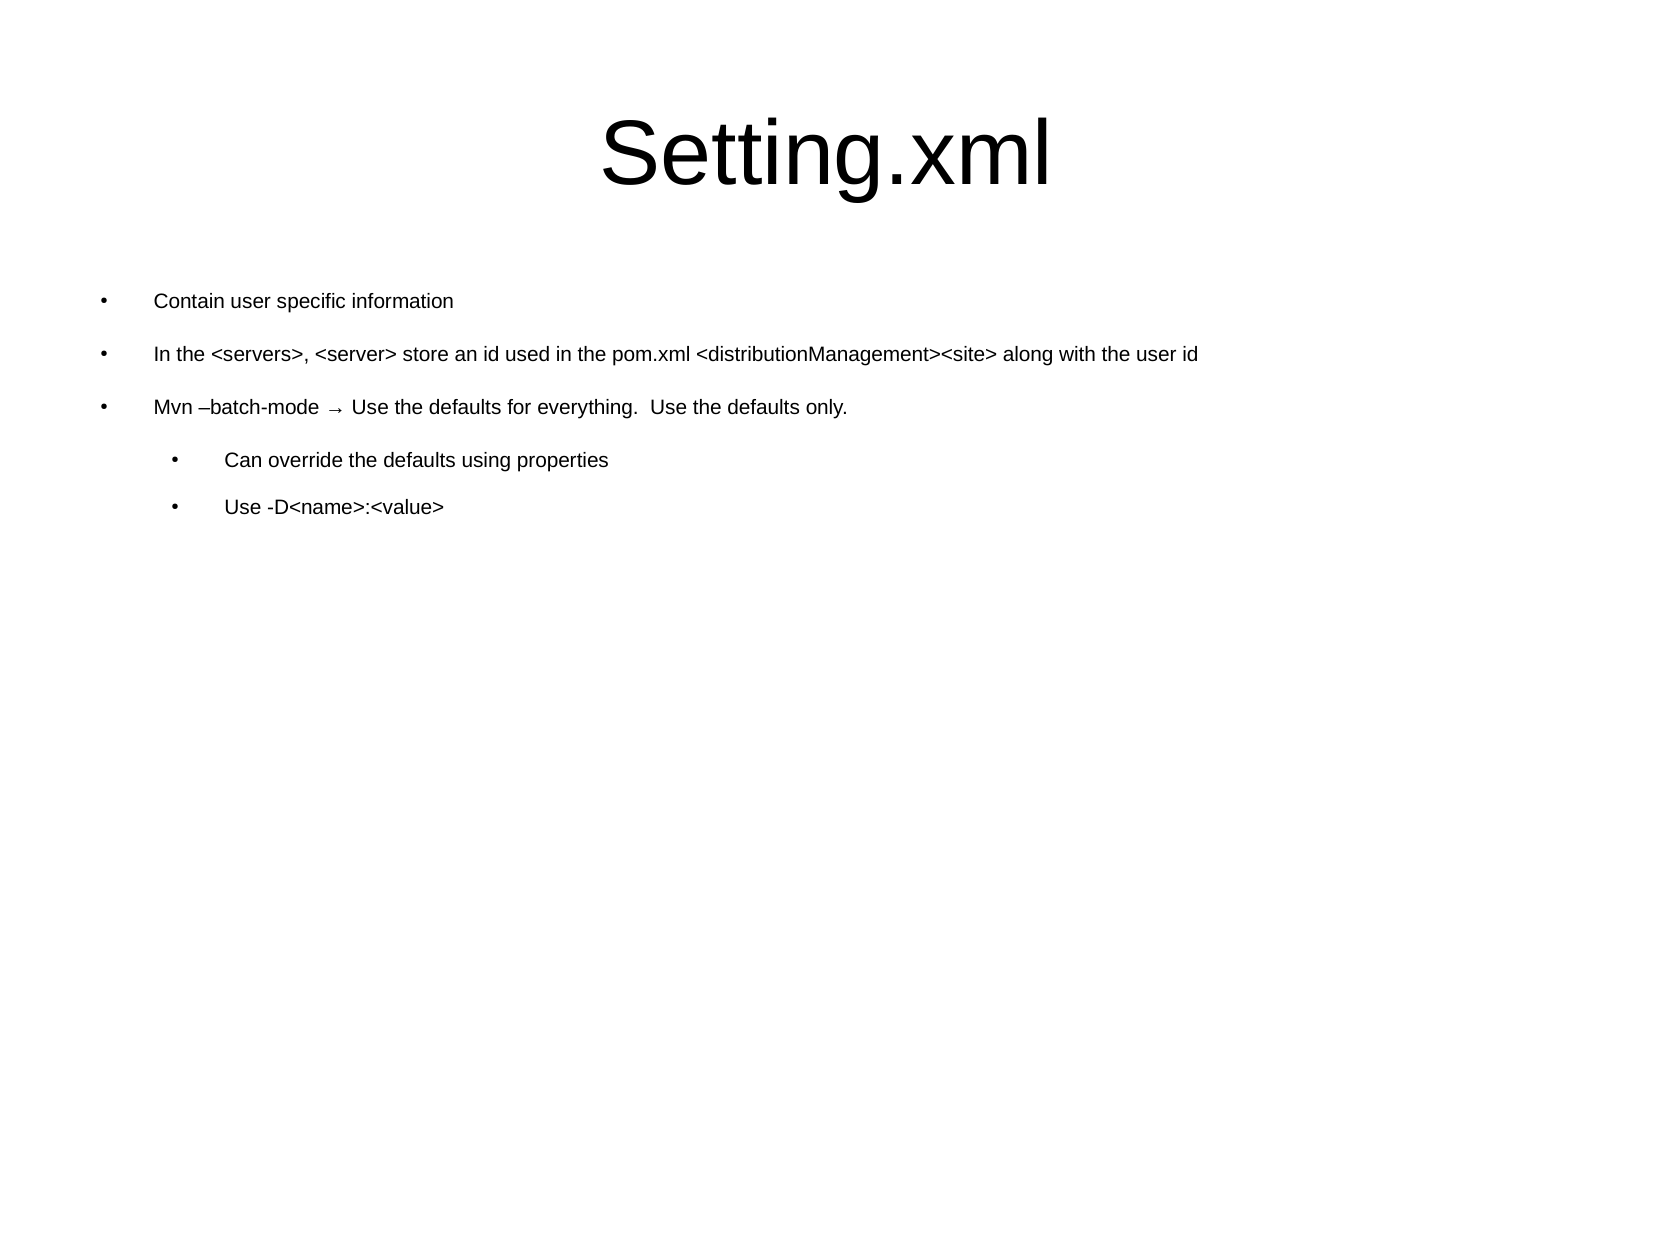

# Setting.xml
Contain user specific information
In the <servers>, <server> store an id used in the pom.xml <distributionManagement><site> along with the user id
Mvn –batch-mode → Use the defaults for everything. Use the defaults only.
Can override the defaults using properties
Use -D<name>:<value>